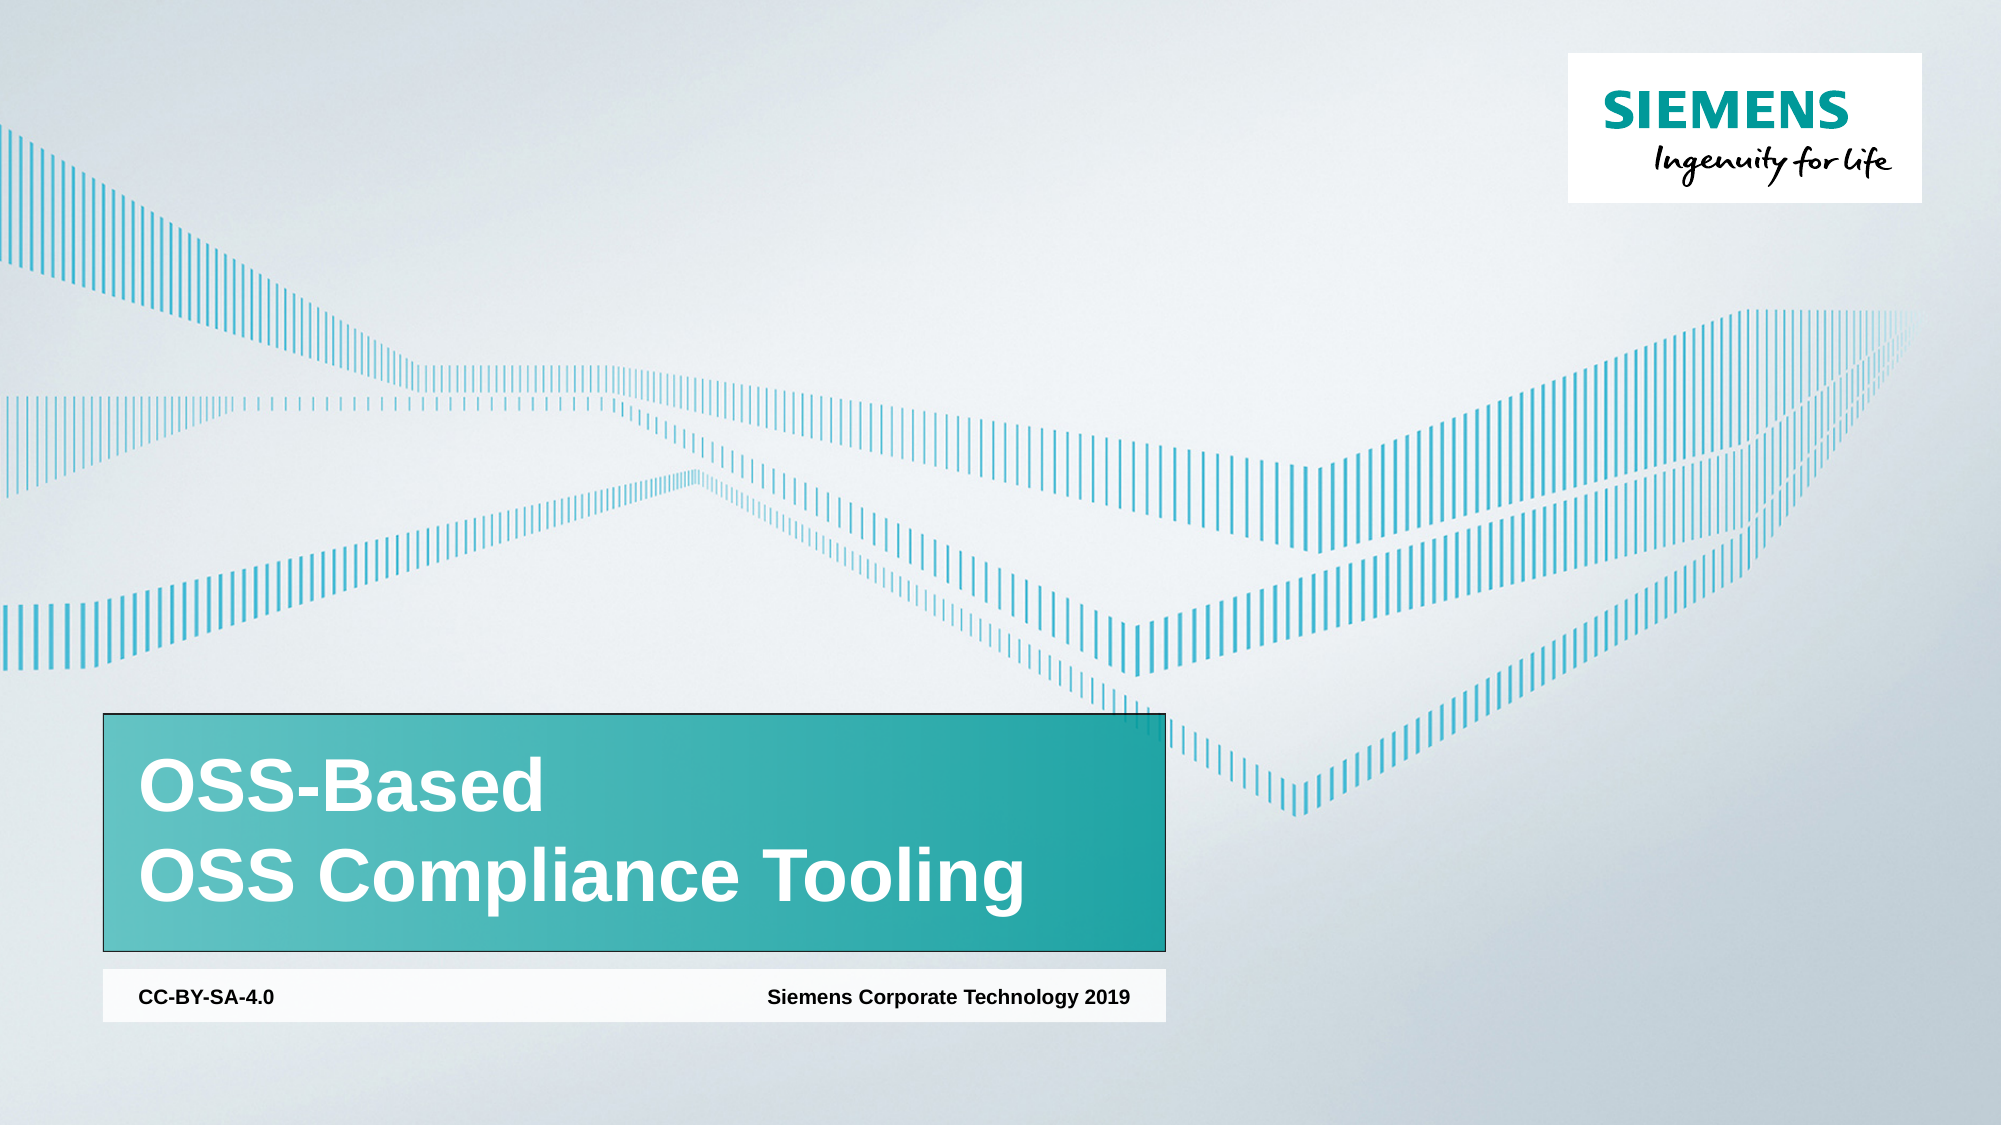

# OSS-Based OSS Compliance Tooling
Siemens Corporate Technology 2019
CC-BY-SA-4.0